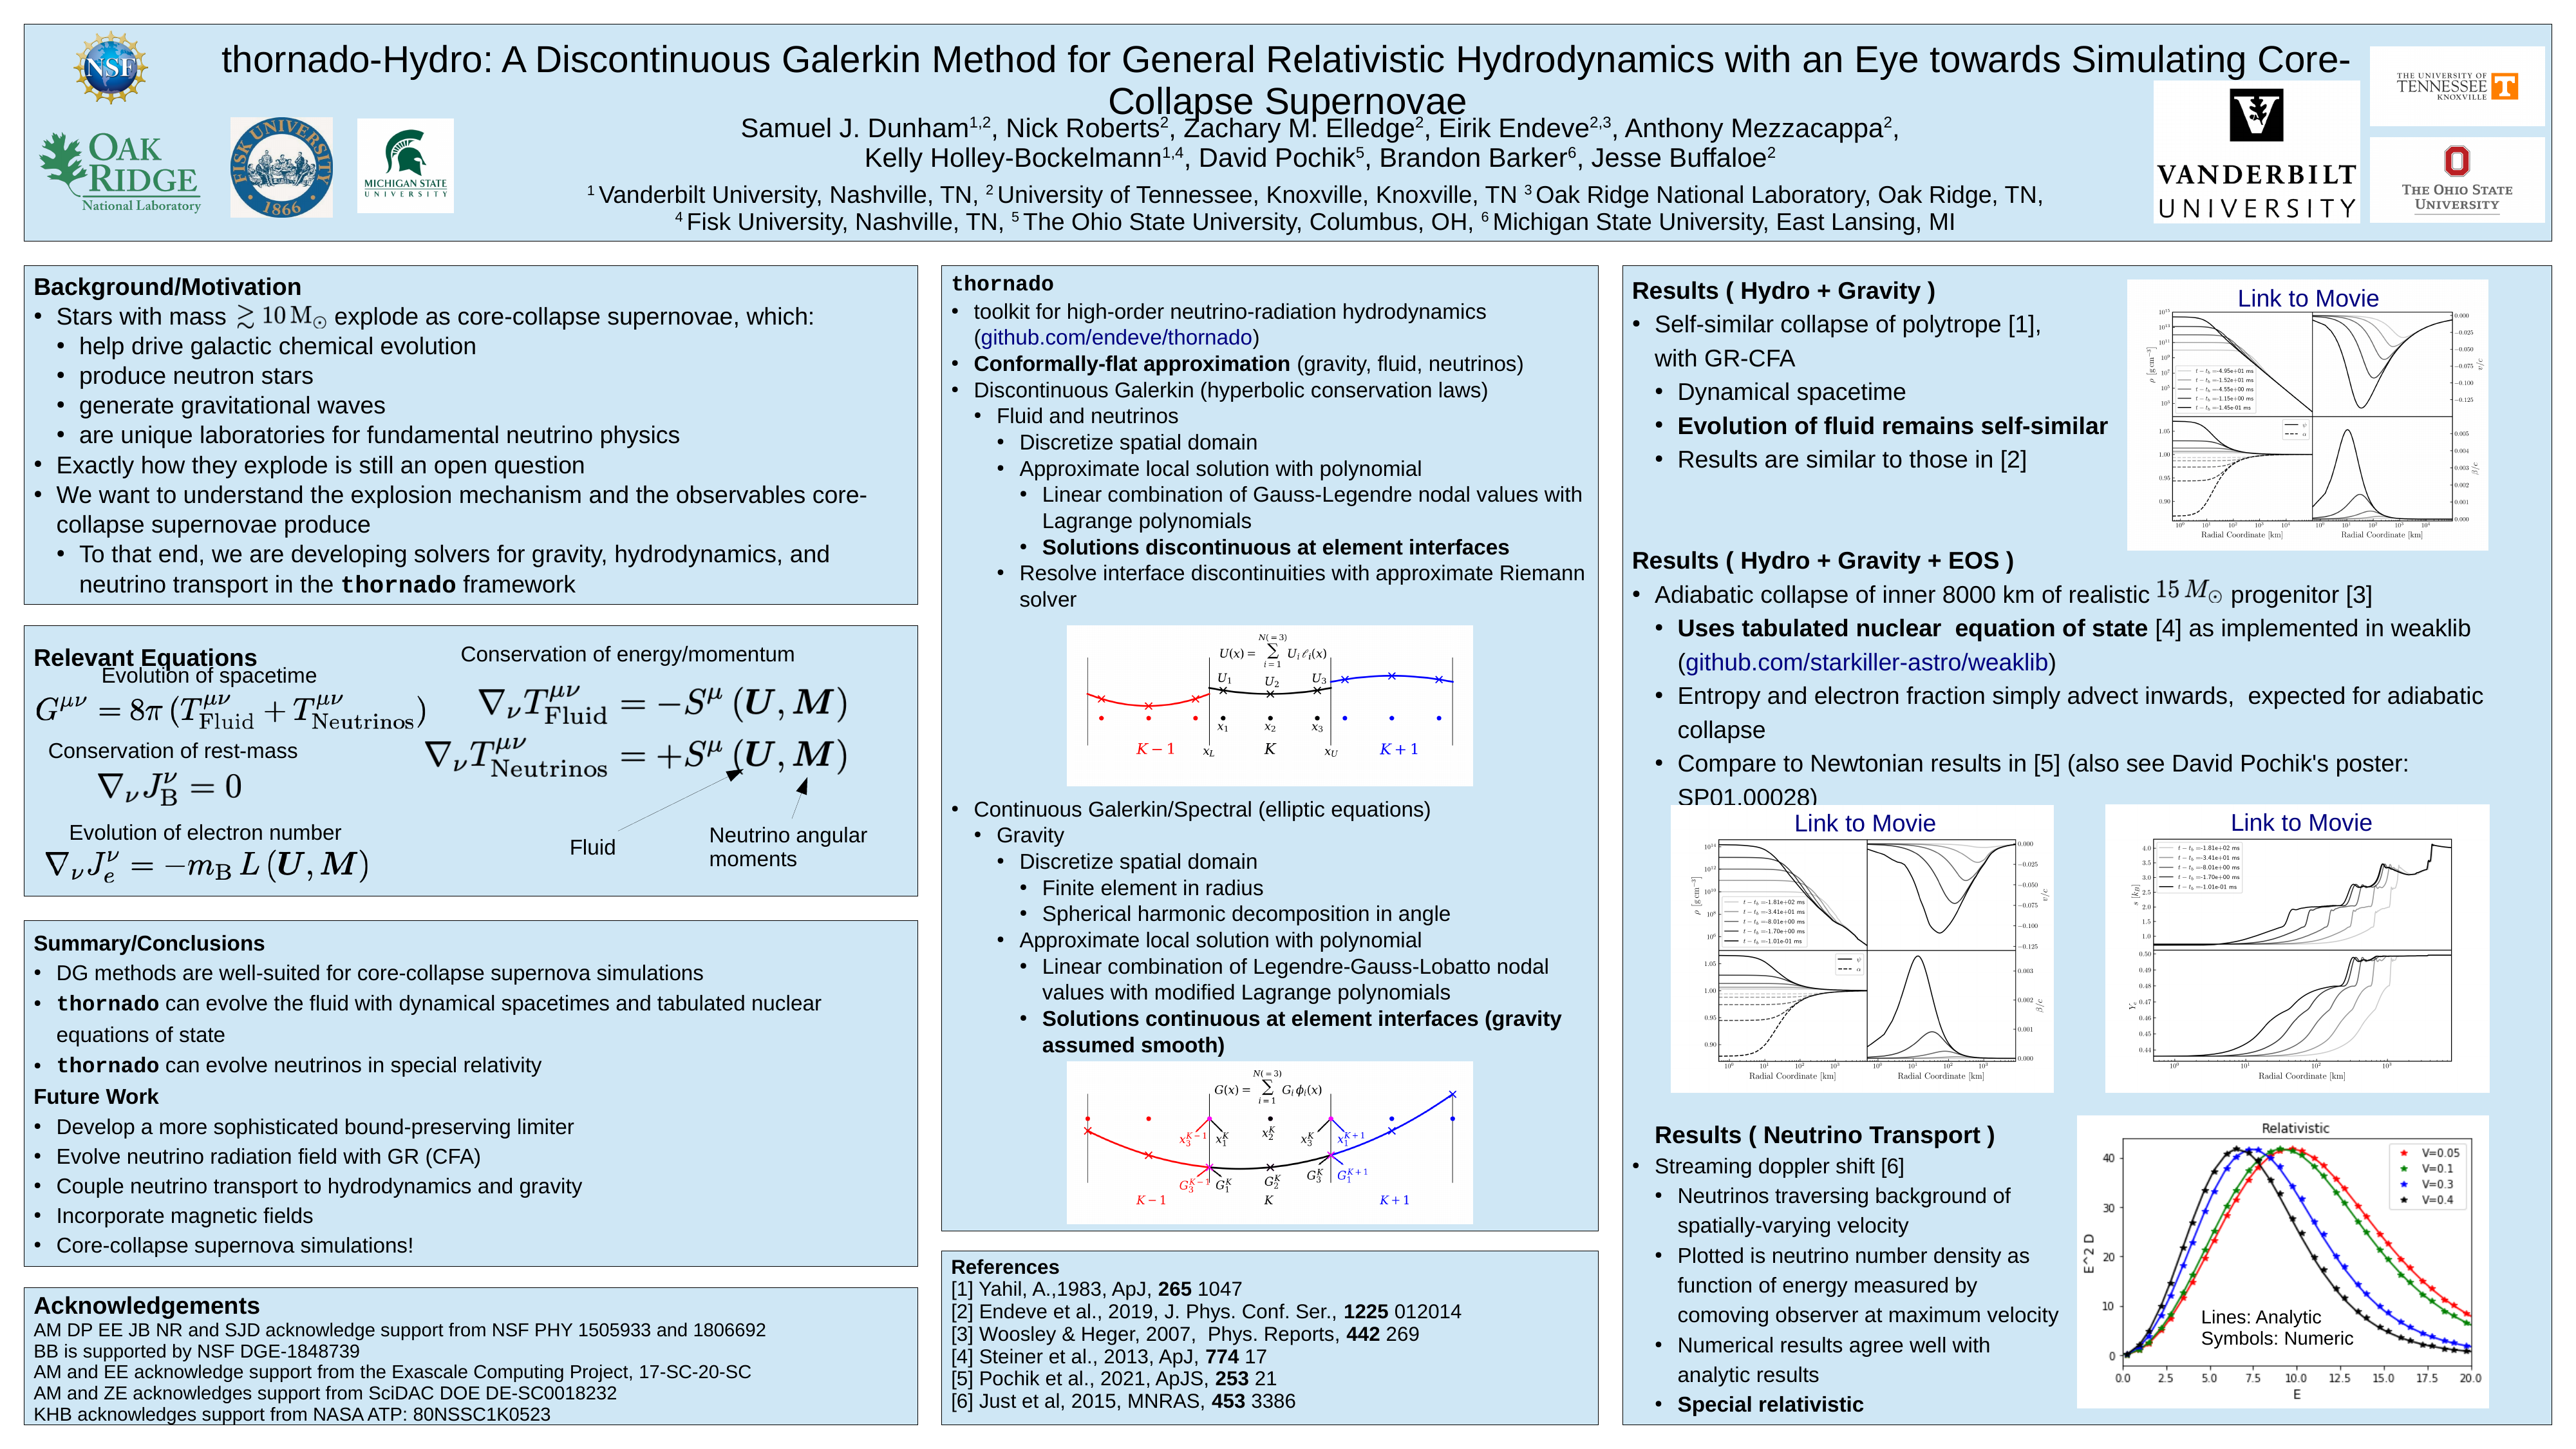

thornado-Hydro: A Discontinuous Galerkin Method for General Relativistic Hydrodynamics with an Eye towards Simulating Core-Collapse Supernovae
Samuel J. Dunham1,2, Nick Roberts2, Zachary M. Elledge2, Eirik Endeve2,3, Anthony Mezzacappa2,
Kelly Holley-Bockelmann1,4, David Pochik5, Brandon Barker6, Jesse Buffaloe2
1 Vanderbilt University, Nashville, TN, 2 University of Tennessee, Knoxville, Knoxville, TN 3 Oak Ridge National Laboratory, Oak Ridge, TN,
4 Fisk University, Nashville, TN, 5 The Ohio State University, Columbus, OH, 6 Michigan State University, East Lansing, MI
Background/Motivation
Stars with mass explode as core-collapse supernovae, which:
help drive galactic chemical evolution
produce neutron stars
generate gravitational waves
are unique laboratories for fundamental neutrino physics
Exactly how they explode is still an open question
We want to understand the explosion mechanism and the observables core-collapse supernovae produce
To that end, we are developing solvers for gravity, hydrodynamics, and neutrino transport in the thornado framework
thornado
toolkit for high-order neutrino-radiation hydrodynamics
(github.com/endeve/thornado)
Conformally-flat approximation (gravity, fluid, neutrinos)
Discontinuous Galerkin (hyperbolic conservation laws)
Fluid and neutrinos
Discretize spatial domain
Approximate local solution with polynomial
Linear combination of Gauss-Legendre nodal values with Lagrange polynomials
Solutions discontinuous at element interfaces
Resolve interface discontinuities with approximate Riemann solver
Continuous Galerkin/Spectral (elliptic equations)
Gravity
Discretize spatial domain
Finite element in radius
Spherical harmonic decomposition in angle
Approximate local solution with polynomial
Linear combination of Legendre-Gauss-Lobatto nodal values with modified Lagrange polynomials
Solutions continuous at element interfaces (gravity assumed smooth)
Results ( Hydro + Gravity )
Self-similar collapse of polytrope [1],
with GR-CFA
Dynamical spacetime
Evolution of fluid remains self-similar
Results are similar to those in [2]
Results ( Hydro + Gravity + EOS )
Adiabatic collapse of inner 8000 km of realistic progenitor [3]
Uses tabulated nuclear equation of state [4] as implemented in weaklib
(github.com/starkiller-astro/weaklib)
Entropy and electron fraction simply advect inwards, expected for adiabatic collapse
Compare to Newtonian results in [5] (also see David Pochik's poster: SP01.00028)
Results ( Neutrino Transport )
Streaming doppler shift [6]
Neutrinos traversing background of
spatially-varying velocity
Plotted is neutrino number density as
function of energy measured by
comoving observer at maximum velocity
Numerical results agree well with
analytic results
Special relativistic
Link to Movie
Relevant Equations
Conservation of energy/momentum
Evolution of spacetime
Conservation of rest-mass
Link to Movie
Link to Movie
Evolution of electron number
Neutrino angular moments
Fluid
Summary/Conclusions
DG methods are well-suited for core-collapse supernova simulations
thornado can evolve the fluid with dynamical spacetimes and tabulated nuclear equations of state
thornado can evolve neutrinos in special relativity
Future Work
Develop a more sophisticated bound-preserving limiter
Evolve neutrino radiation field with GR (CFA)
Couple neutrino transport to hydrodynamics and gravity
Incorporate magnetic fields
Core-collapse supernova simulations!
Lines: Analytic
Symbols: Numeric
References
[1] Yahil, A.,1983, ApJ, 265 1047
[2] Endeve et al., 2019, J. Phys. Conf. Ser., 1225 012014
[3] Woosley & Heger, 2007, Phys. Reports, 442 269
[4] Steiner et al., 2013, ApJ, 774 17
[5] Pochik et al., 2021, ApJS, 253 21
[6] Just et al, 2015, MNRAS, 453 3386
Acknowledgements
AM DP EE JB NR and SJD acknowledge support from NSF PHY 1505933 and 1806692
BB is supported by NSF DGE-1848739
AM and EE acknowledge support from the Exascale Computing Project, 17-SC-20-SC
AM and ZE acknowledges support from SciDAC DOE DE-SC0018232
KHB acknowledges support from NASA ATP: 80NSSC1K0523